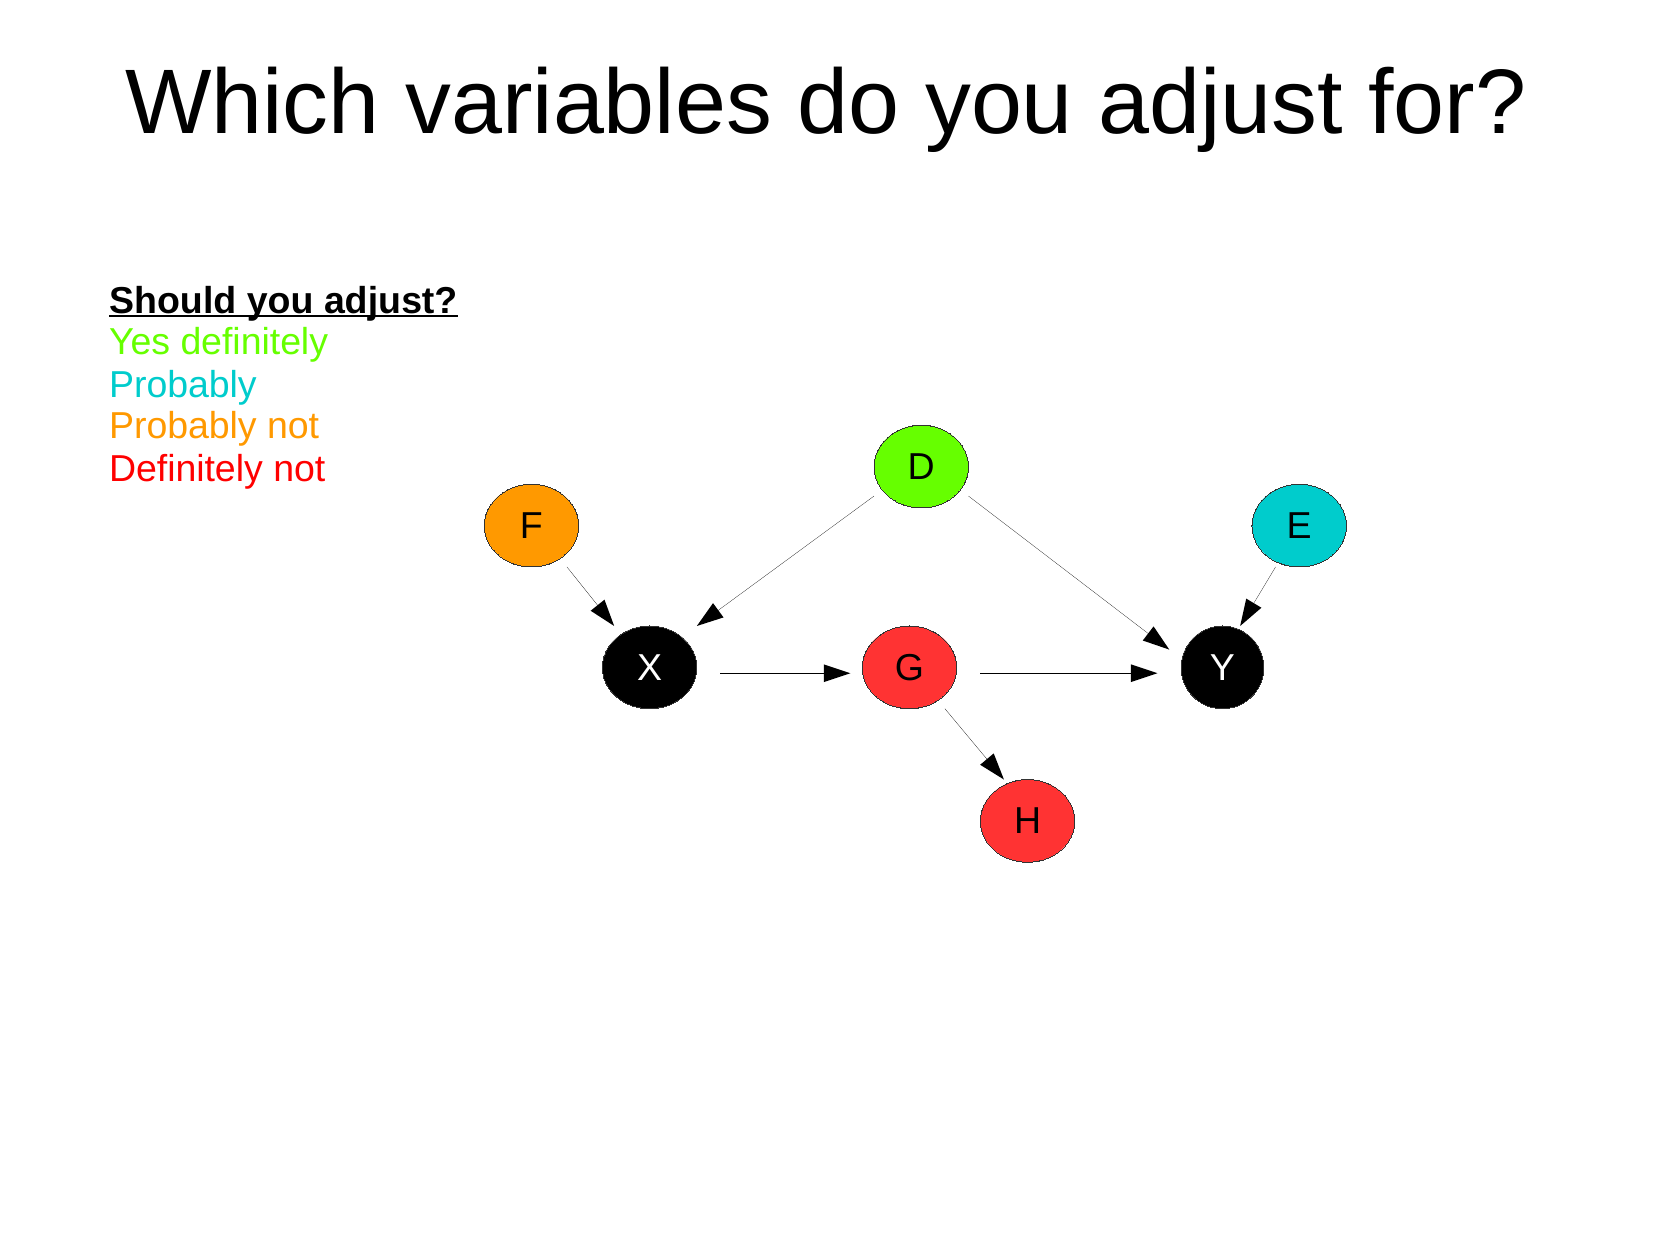

# Which variables do you adjust for?
Should you adjust?
Yes definitely
Probably
Probably not
Definitely not
D
F
E
X
G
Y
H